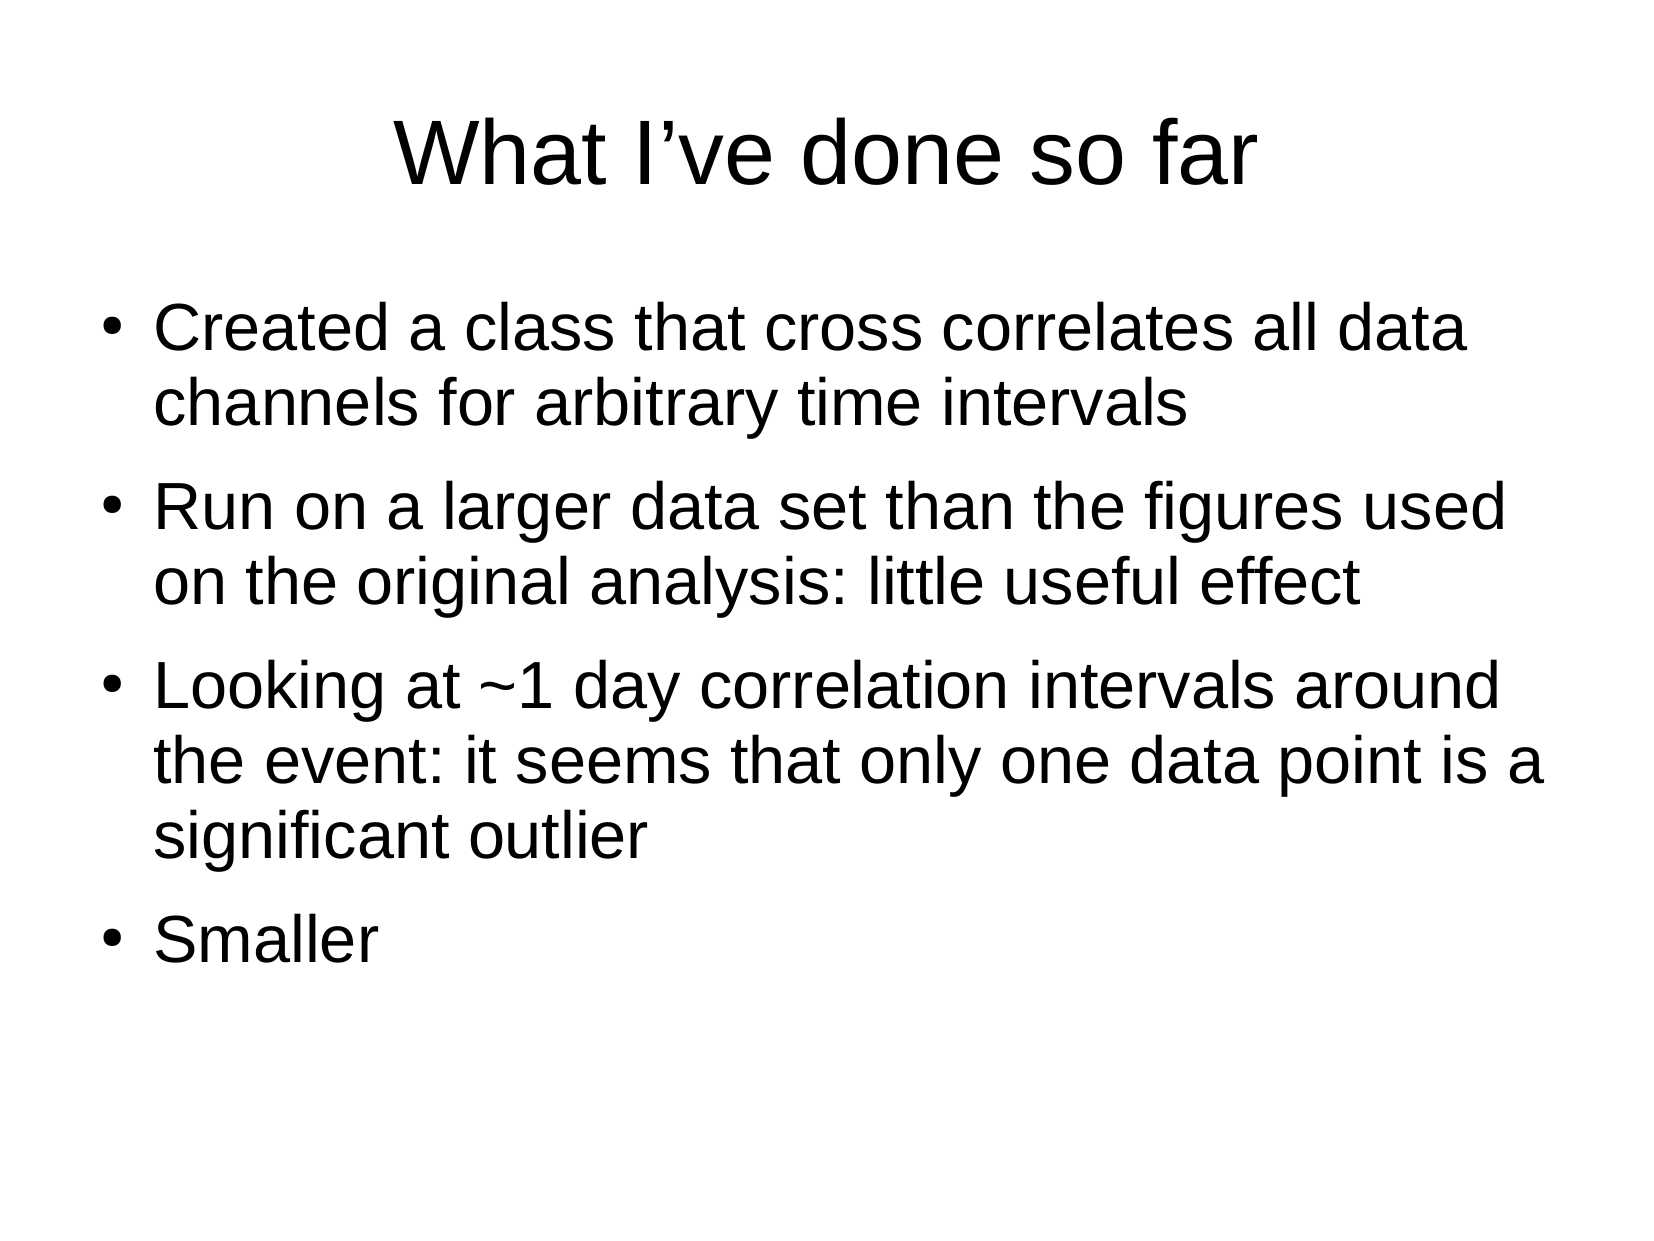

# What I’ve done so far
Created a class that cross correlates all data channels for arbitrary time intervals
Run on a larger data set than the figures used on the original analysis: little useful effect
Looking at ~1 day correlation intervals around the event: it seems that only one data point is a significant outlier
Smaller